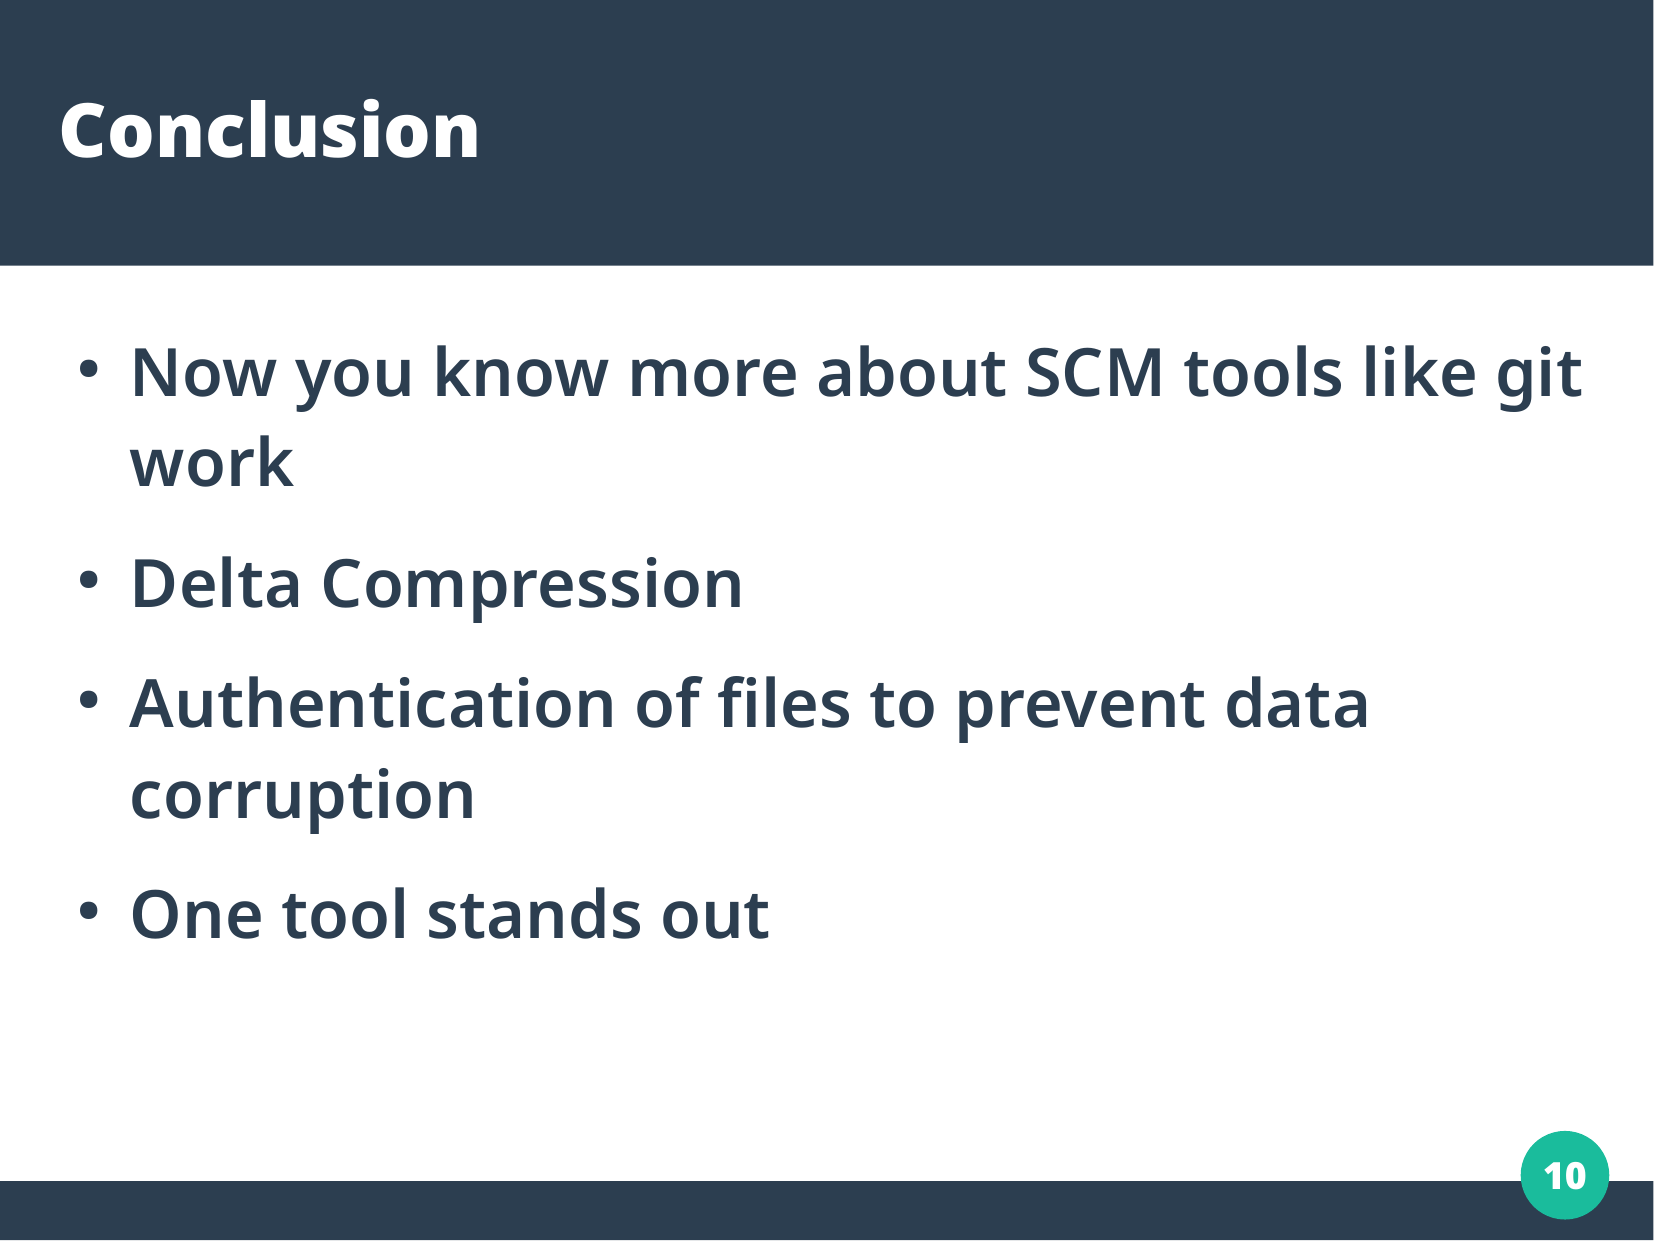

# Conclusion
Now you know more about SCM tools like git work
Delta Compression
Authentication of files to prevent data corruption
One tool stands out
10